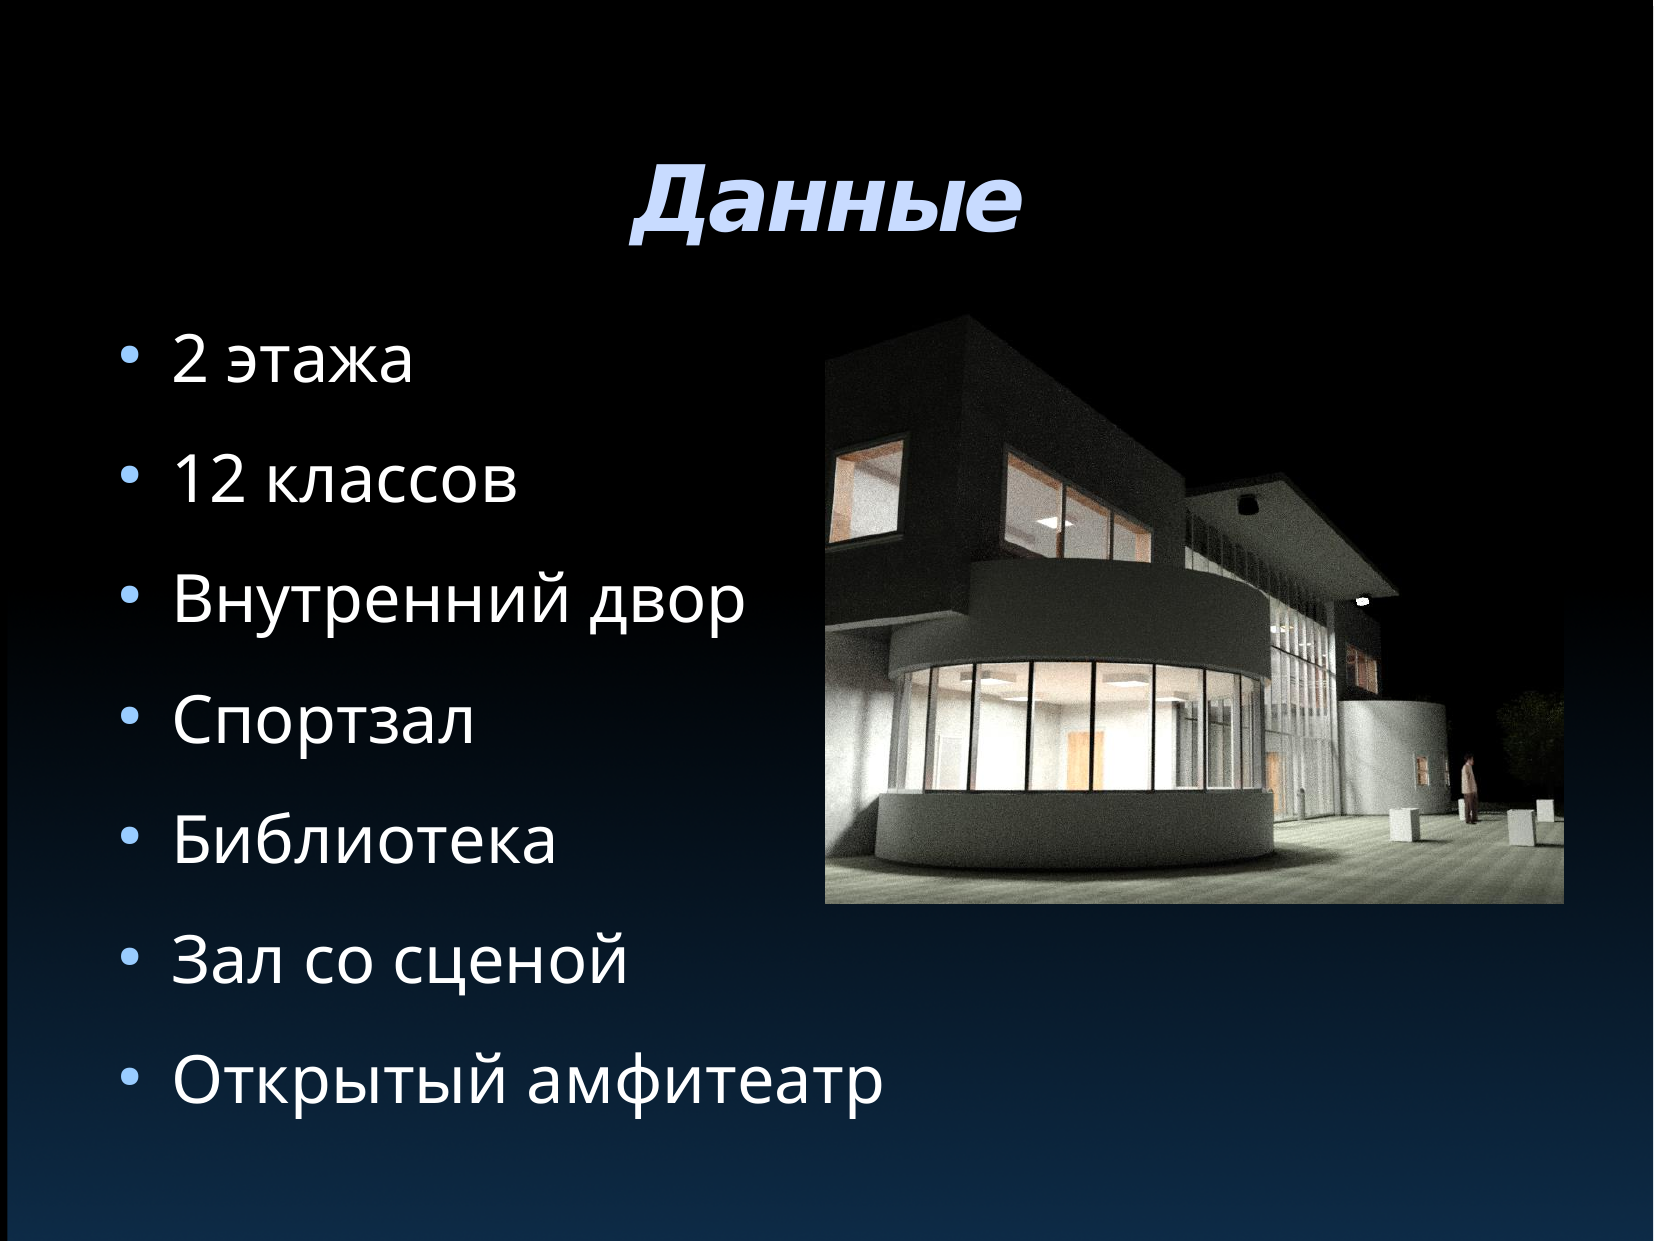

# Данные
2 этажа
12 классов
Внутренний двор
Спортзал
Библиотека
Зал со сценой
Открытый амфитеатр